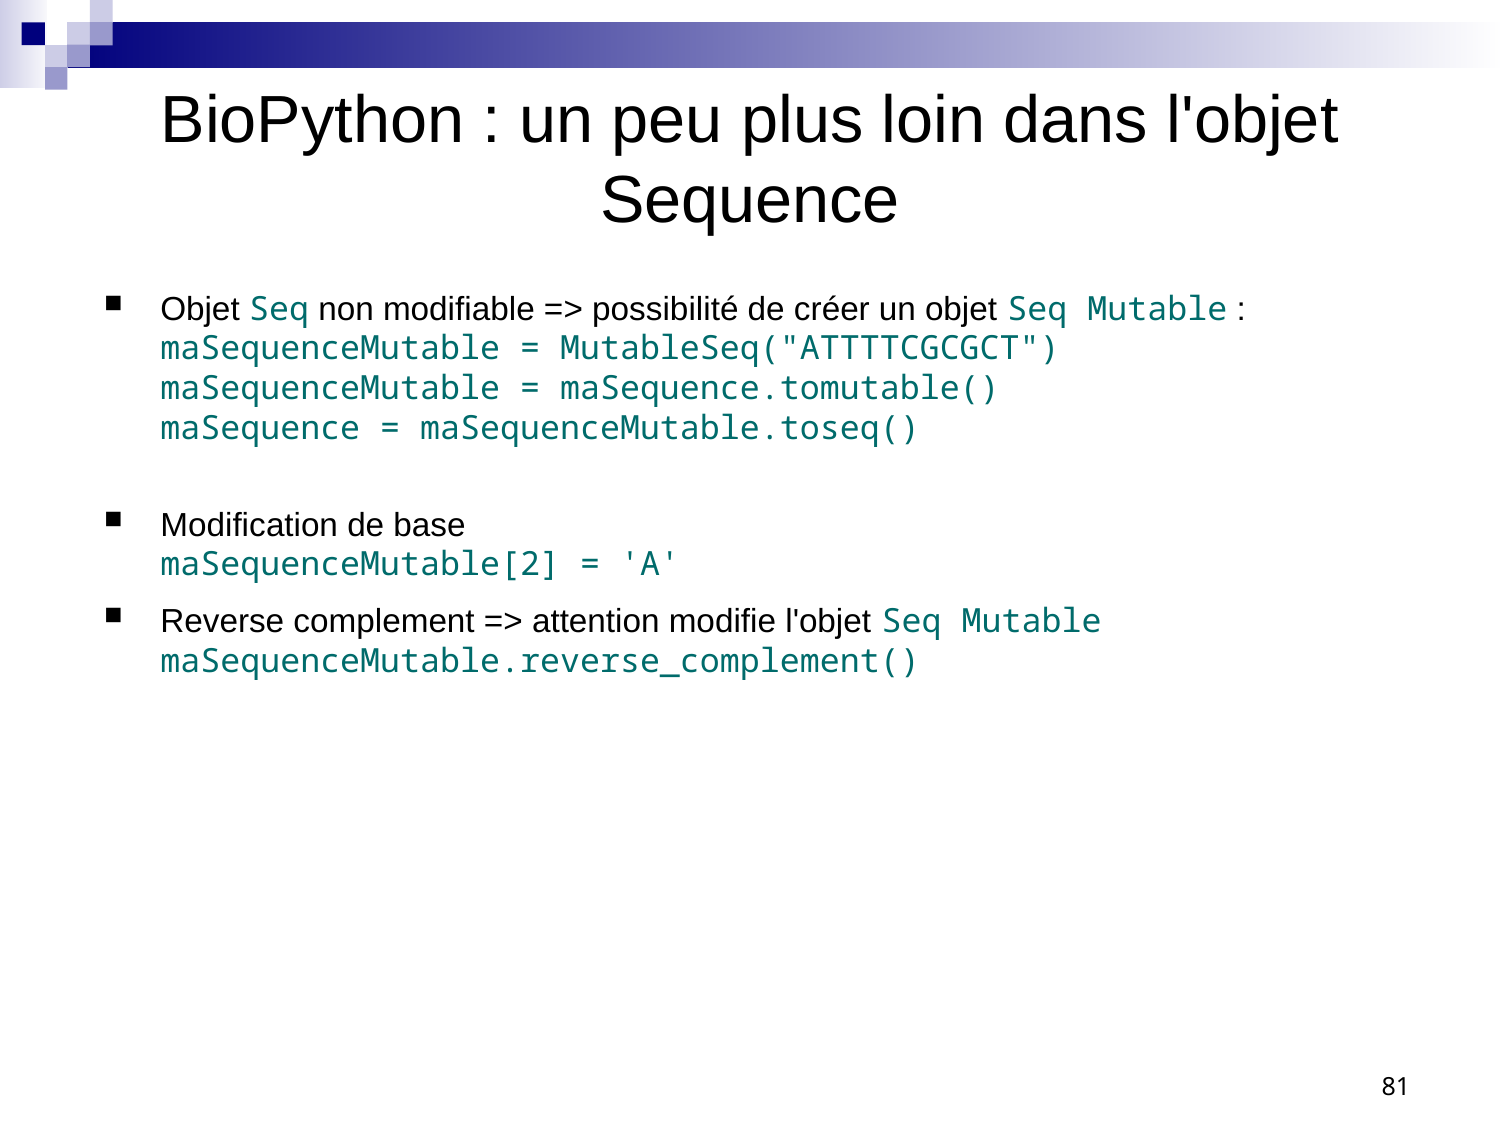

# BioPython : un peu plus loin dans l'objet Sequence
Objet Seq non modifiable => possibilité de créer un objet Seq Mutable :
maSequenceMutable = MutableSeq("ATTTTCGCGCT")
maSequenceMutable = maSequence.tomutable()
maSequence = maSequenceMutable.toseq()
Modification de base
maSequenceMutable[2] = 'A'
Reverse complement => attention modifie l'objet Seq Mutable
maSequenceMutable.reverse_complement()
81